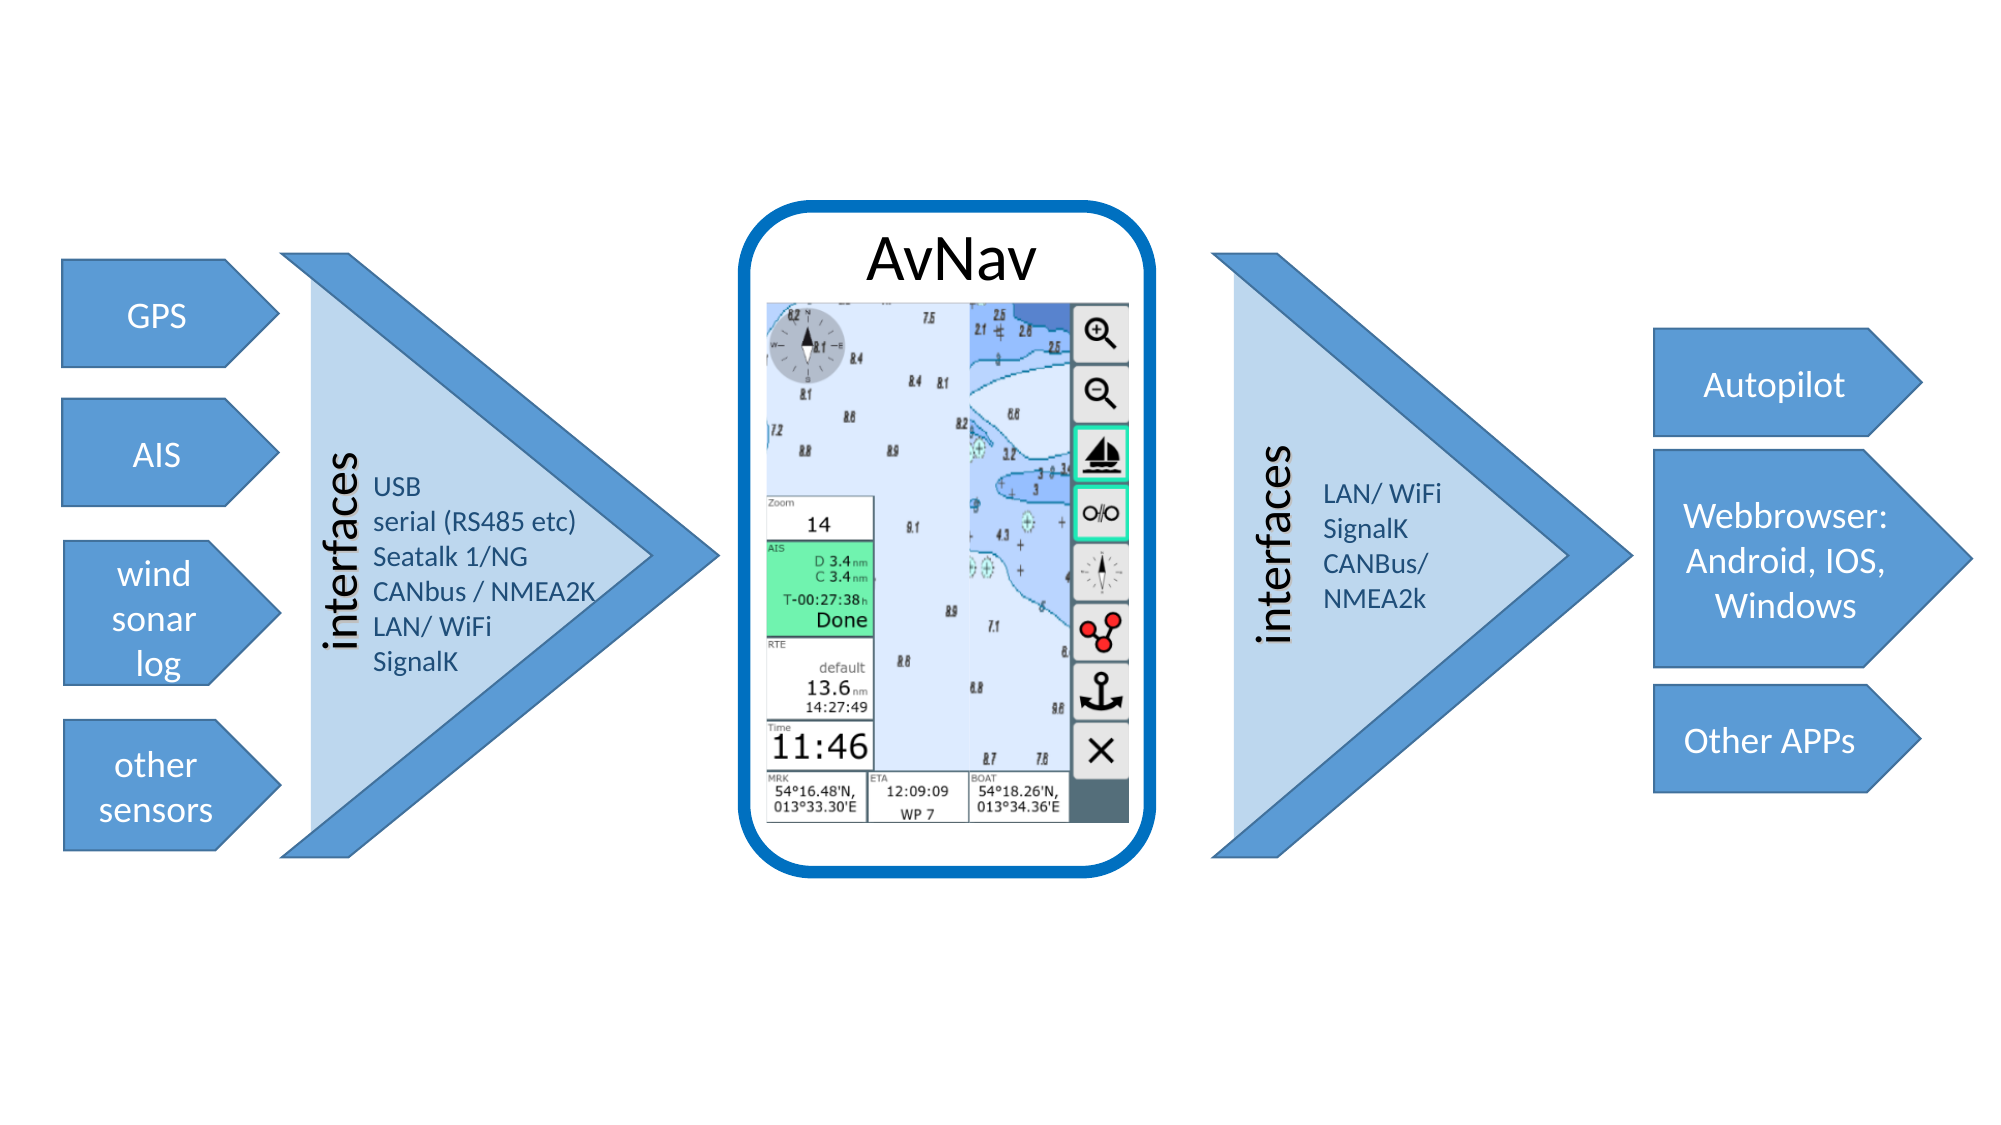

AvNav
GPS
Autopilot
AIS
Webbrowser: Android, IOS, Windows
USB
serial (RS485 etc)
Seatalk 1/NG
CANbus / NMEA2K
LAN/ WiFi
SignalK
LAN/ WiFi
SignalK
CANBus/ NMEA2k
interfaces
interfaces
wind sonar
 log
Other APPs
other sensors